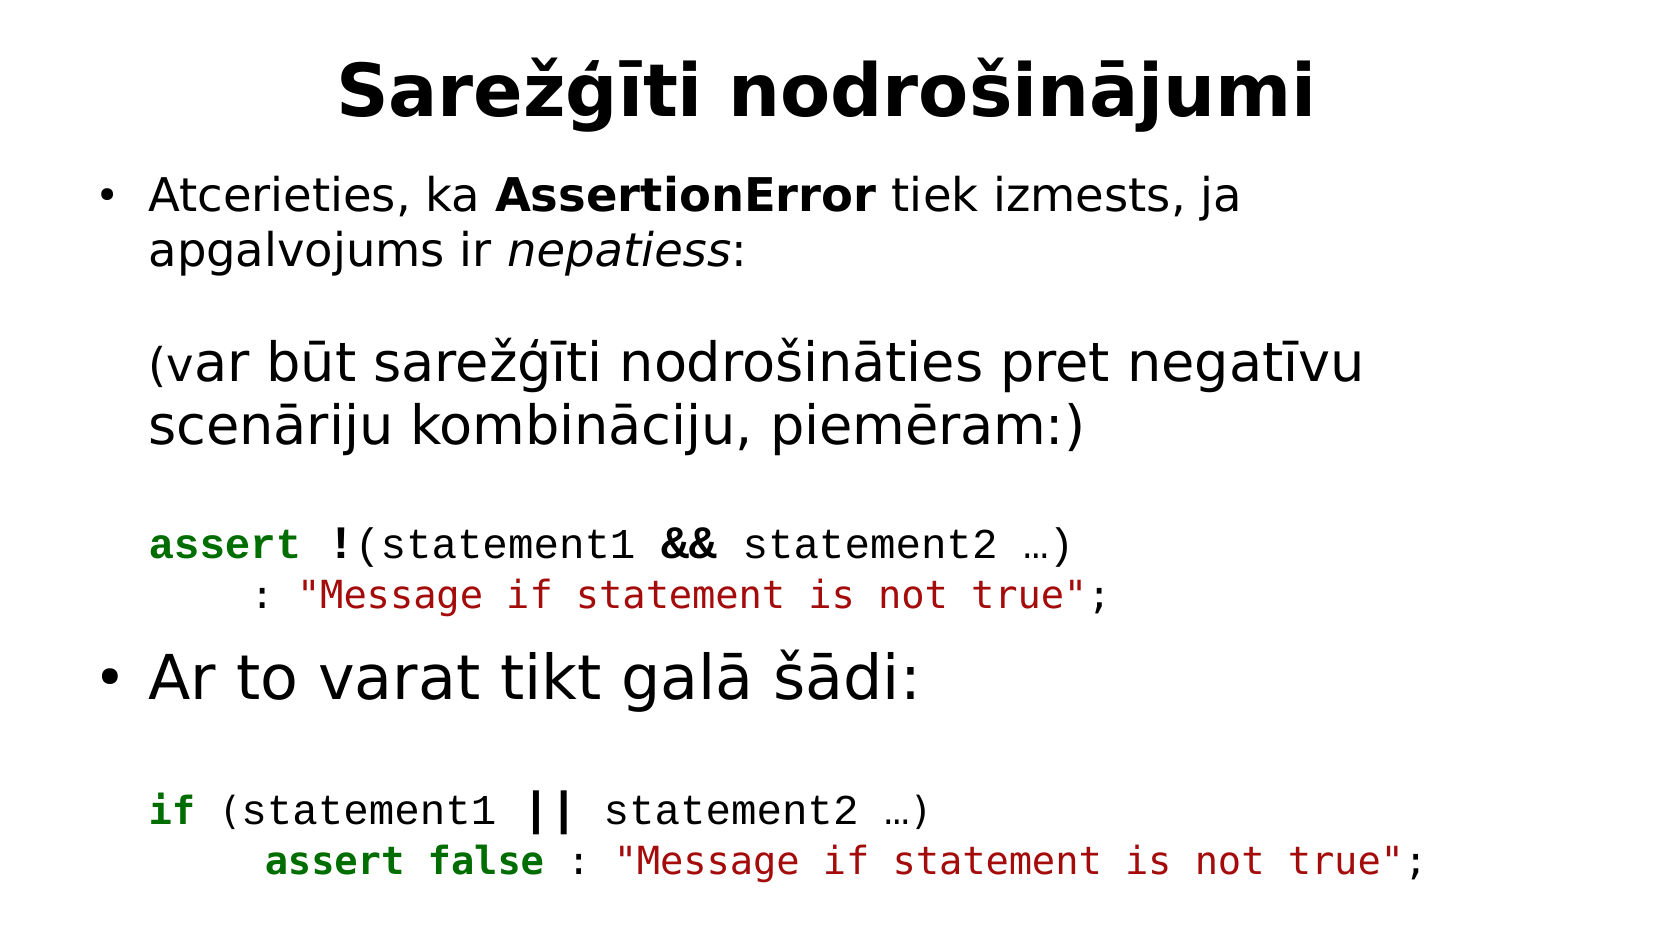

# Sarežģīti nodrošinājumi
Atcerieties, ka AssertionError tiek izmests, ja apgalvojums ir nepatiess:
(var būt sarežģīti nodrošināties pret negatīvu scenāriju kombināciju, piemēram:)
assert !(statement1 && statement2 …)
 : "Message if statement is not true";
Ar to varat tikt galā šādi:
if (statement1 || statement2 …)
 assert false : "Message if statement is not true";